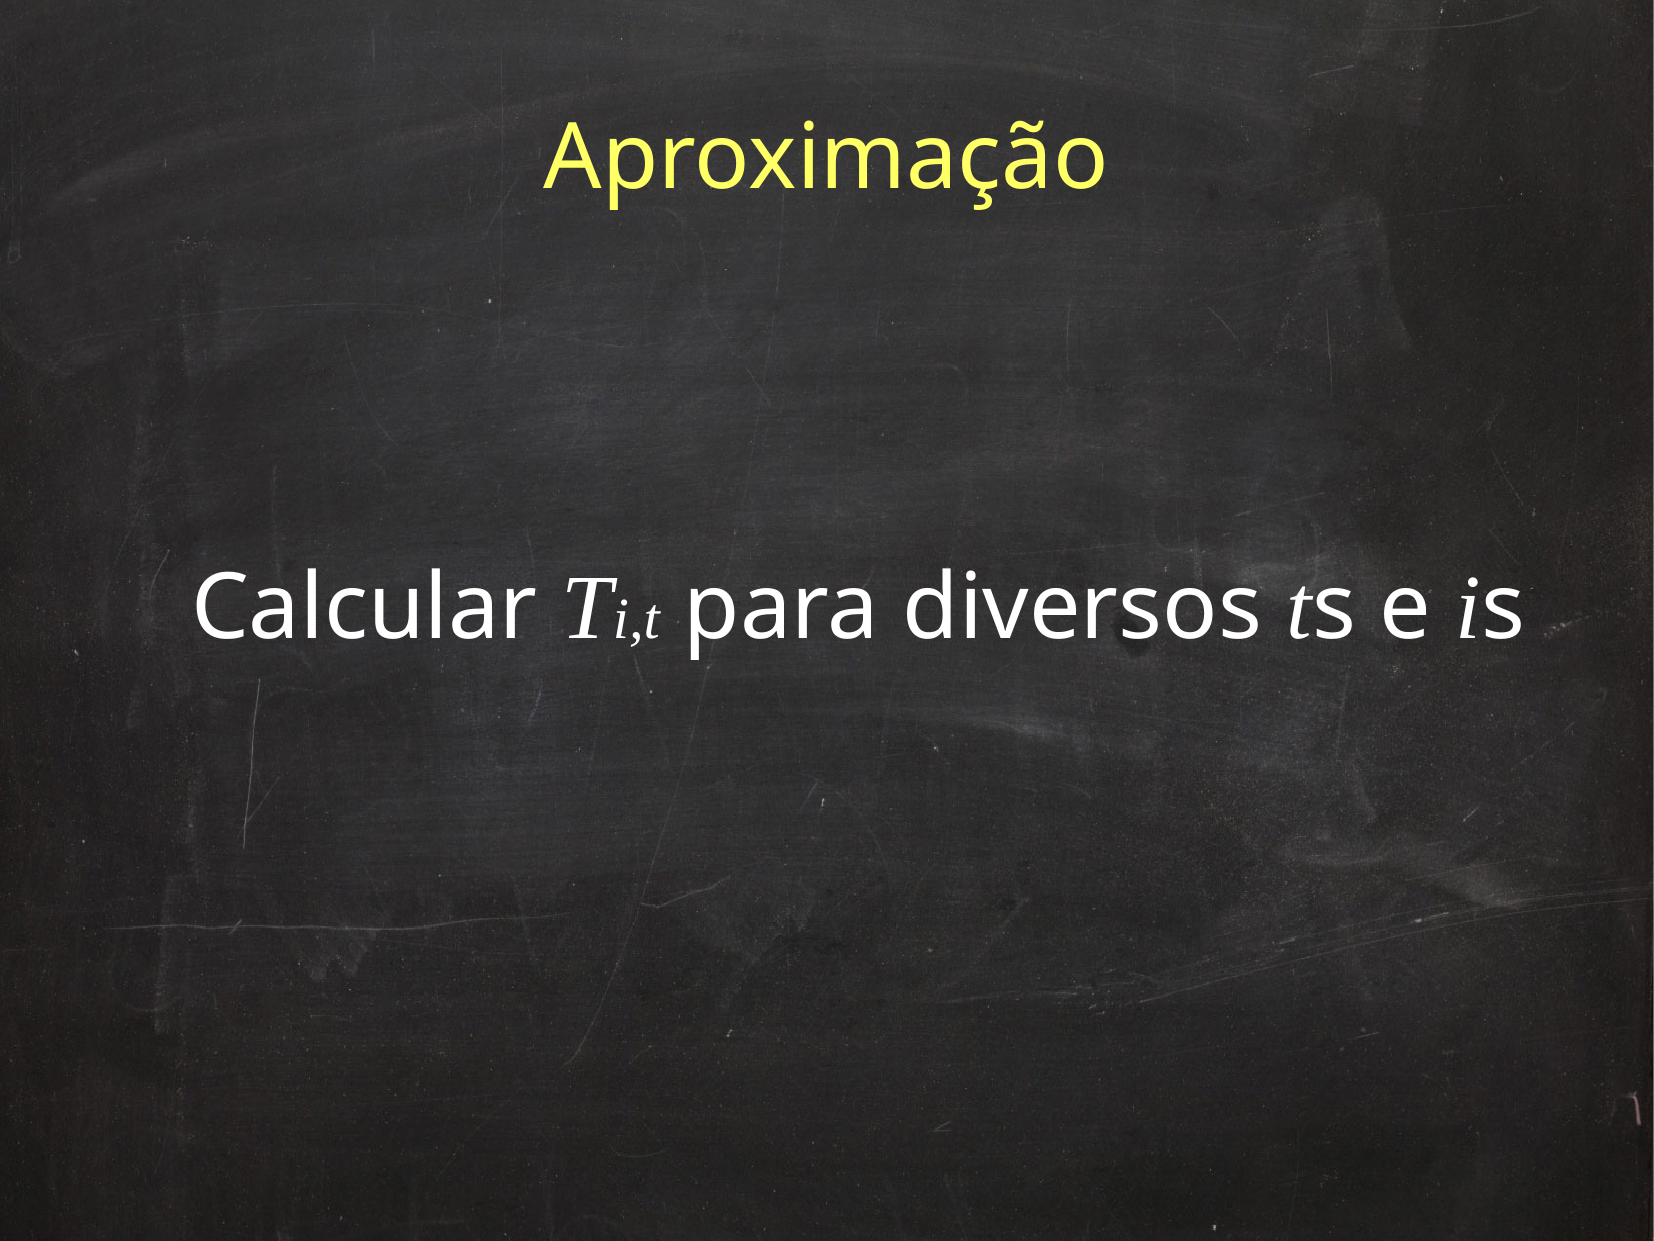

# Aproximação
Calcular Ti,t para diversos ts e is